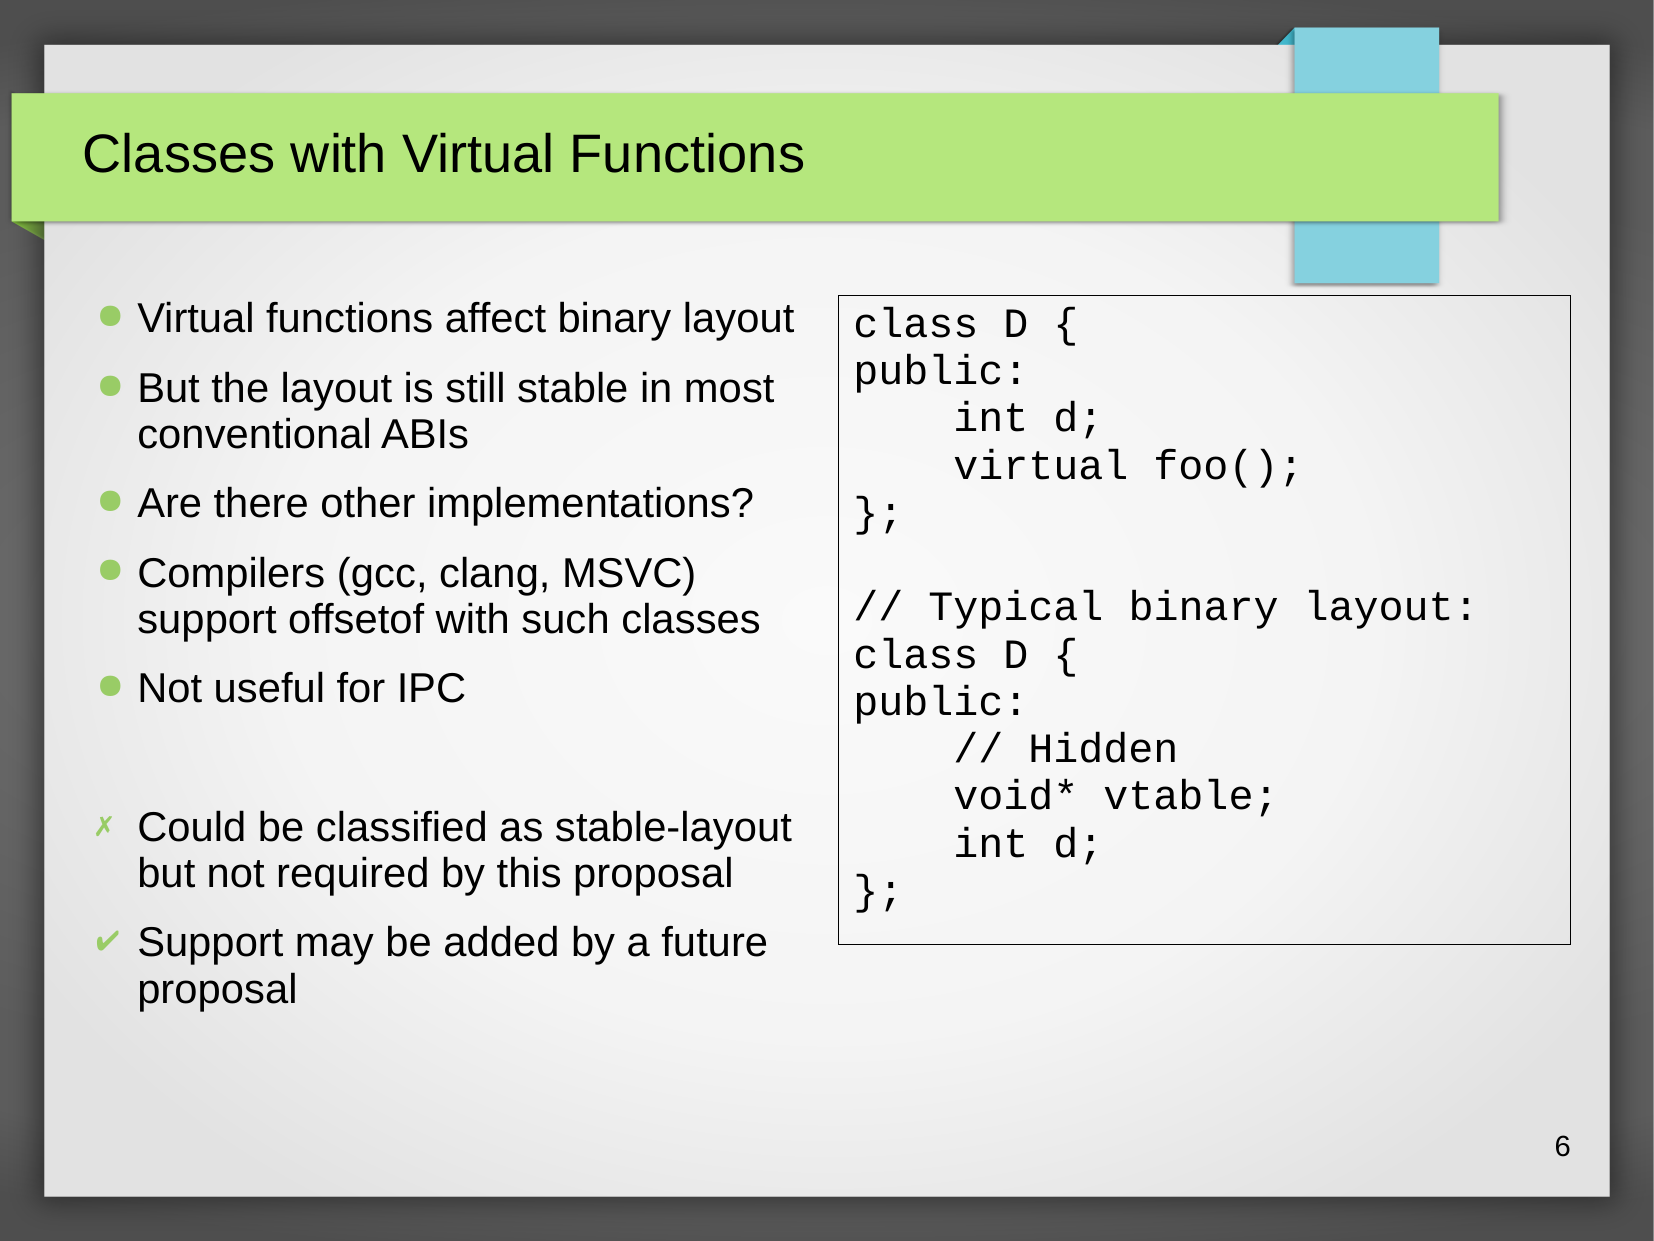

# Classes with Virtual Functions
Virtual functions affect binary layout
But the layout is still stable in most conventional ABIs
Are there other implementations?
Compilers (gcc, clang, MSVC) support offsetof with such classes
Not useful for IPC
Could be classified as stable-layout but not required by this proposal
Support may be added by a future proposal
class D {
public:
 int d;
 virtual foo();
};
// Typical binary layout:
class D {
public:
 // Hidden
 void* vtable;
 int d;
};
6